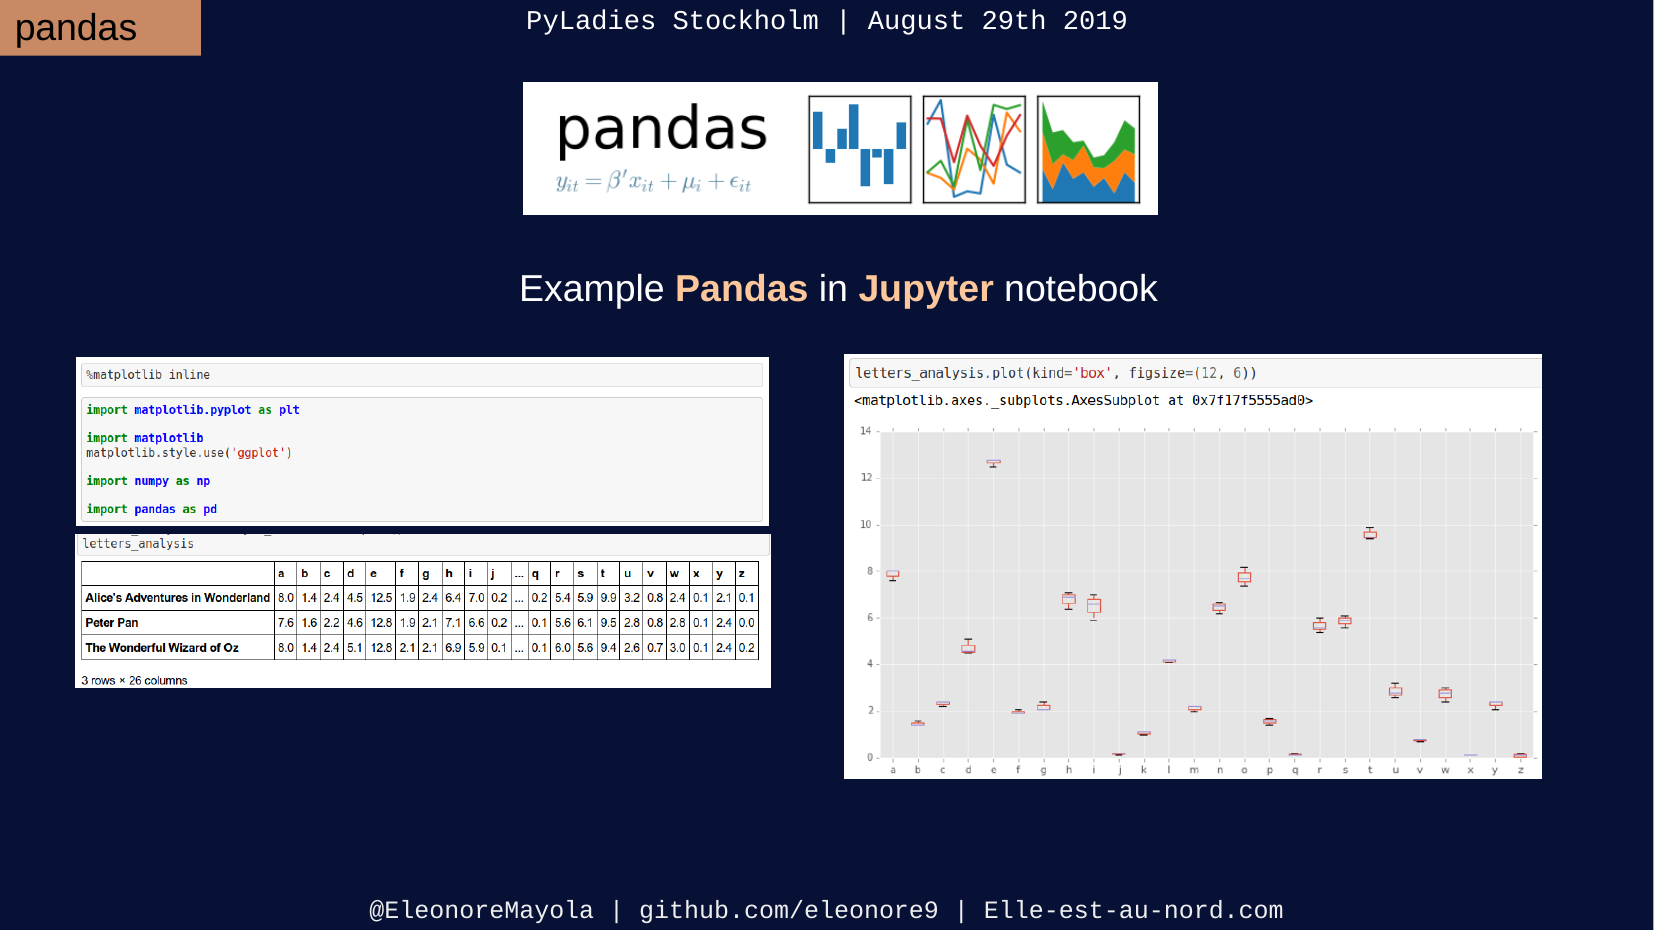

PyLadies Stockholm | August 29th 2019
pandas
Example Pandas in Jupyter notebook
@EleonoreMayola | github.com/eleonore9 | Elle-est-au-nord.com